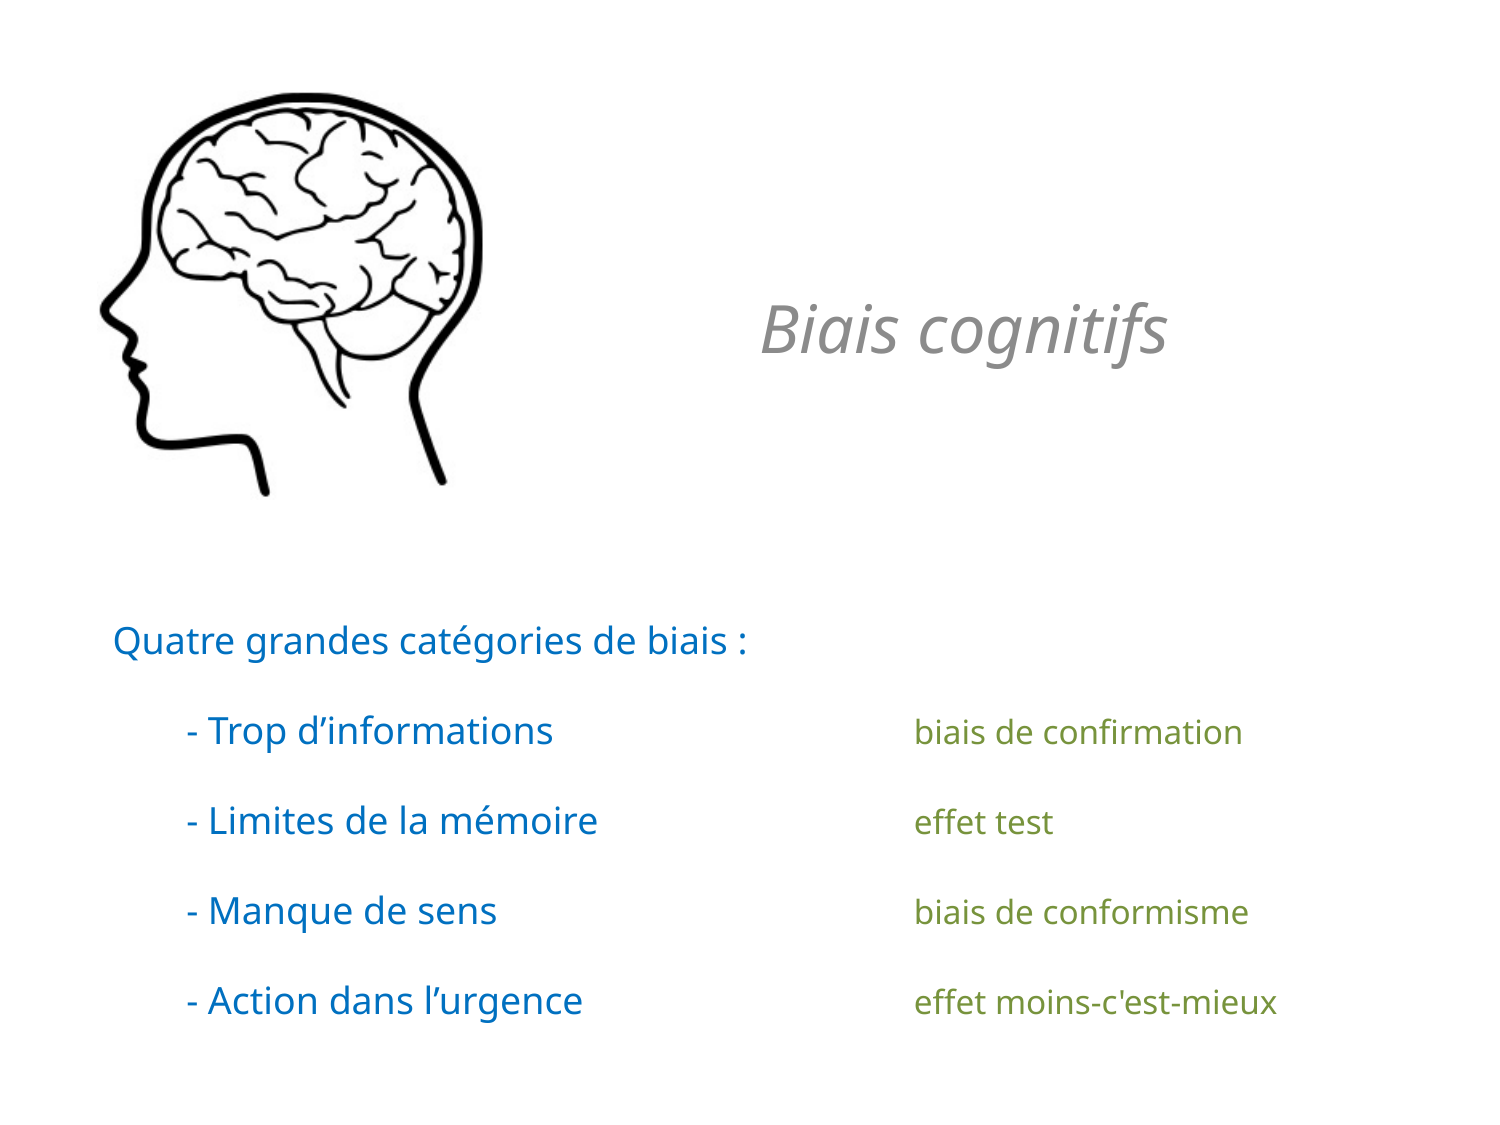

Biais cognitifs
Quatre grandes catégories de biais :
	- Trop d’informations
	- Limites de la mémoire
	- Manque de sens
	- Action dans l’urgence
 biais de confirmation
 effet test
 biais de conformisme
 effet moins-c'est-mieux